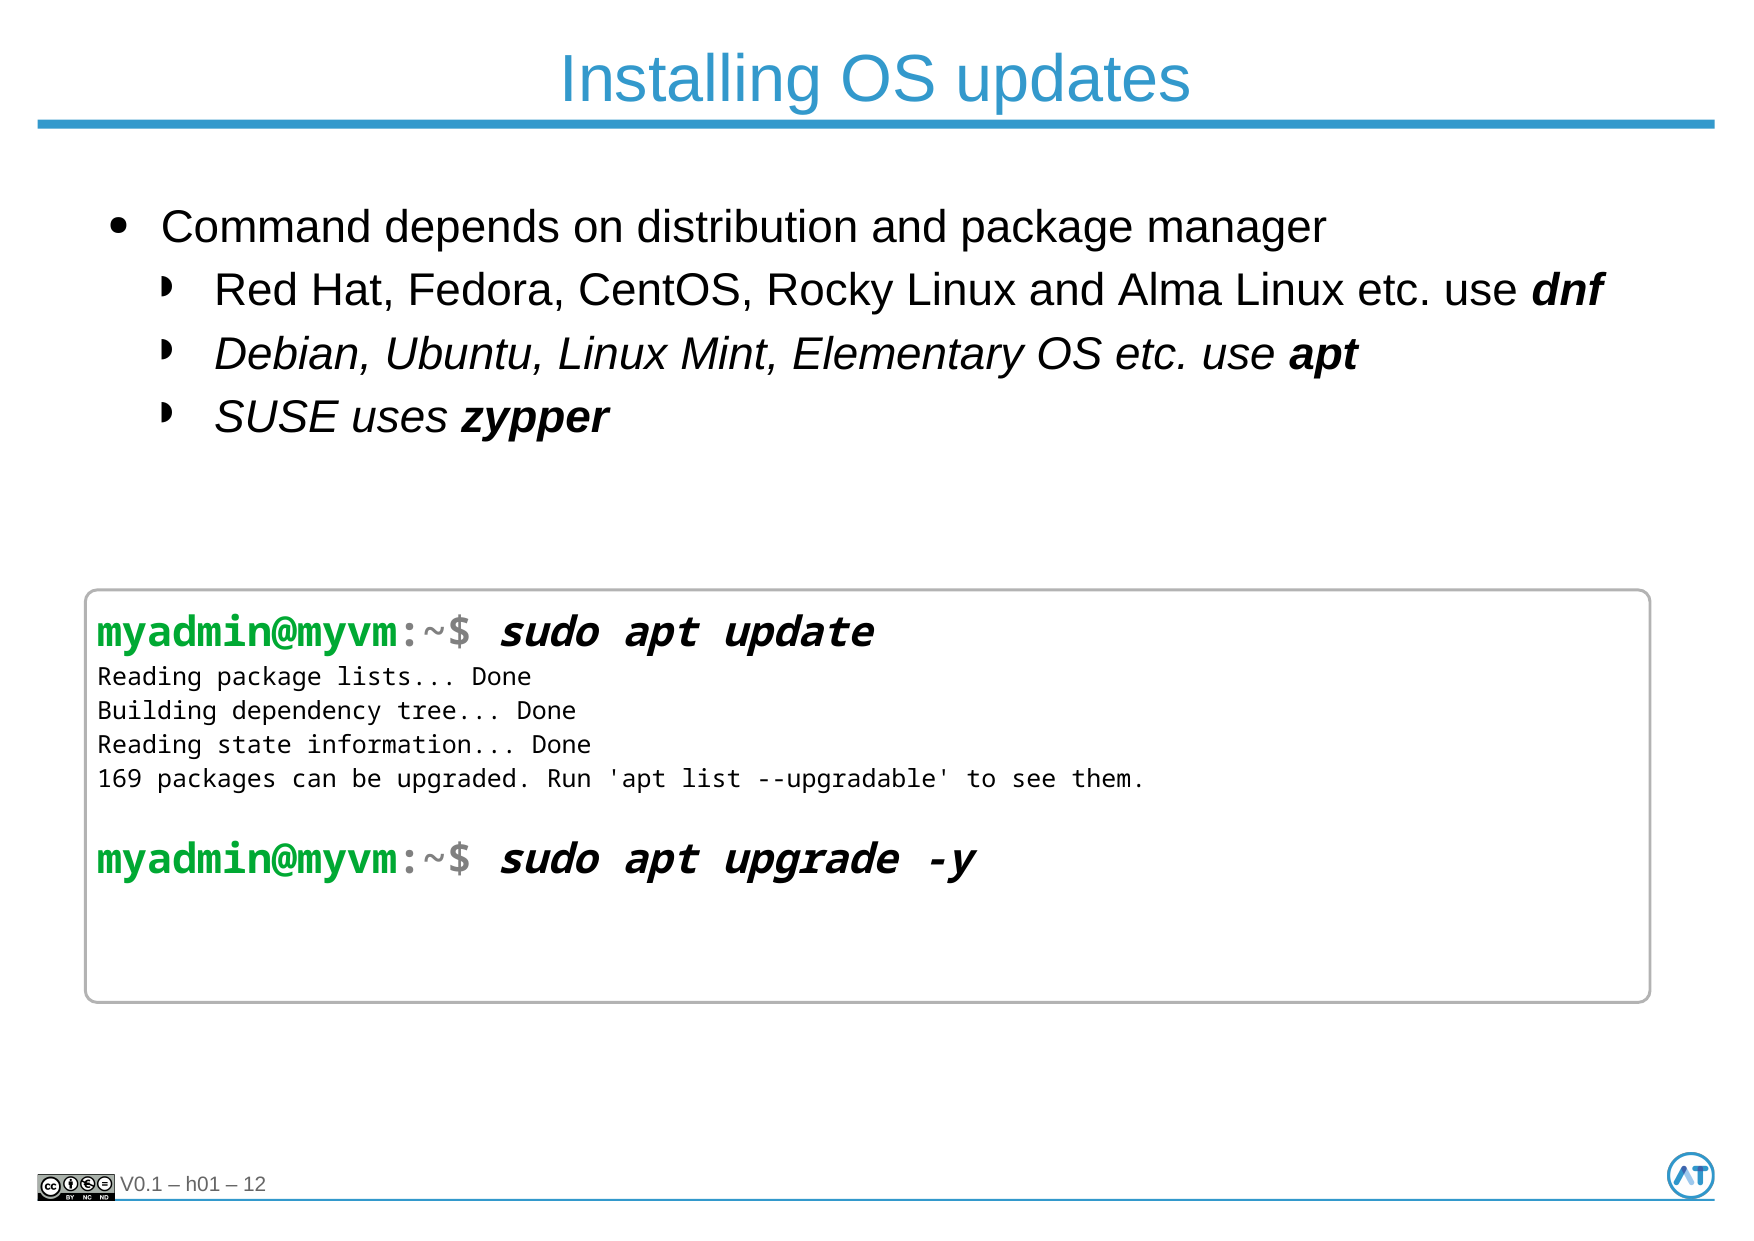

# Installing OS updates
Command depends on distribution and package manager
Red Hat, Fedora, CentOS, Rocky Linux and Alma Linux etc. use dnf
Debian, Ubuntu, Linux Mint, Elementary OS etc. use apt
SUSE uses zypper
myadmin@myvm:~$ sudo apt update
Reading package lists... Done
Building dependency tree... Done
Reading state information... Done
169 packages can be upgraded. Run 'apt list --upgradable' to see them.
myadmin@myvm:~$ sudo apt upgrade -y